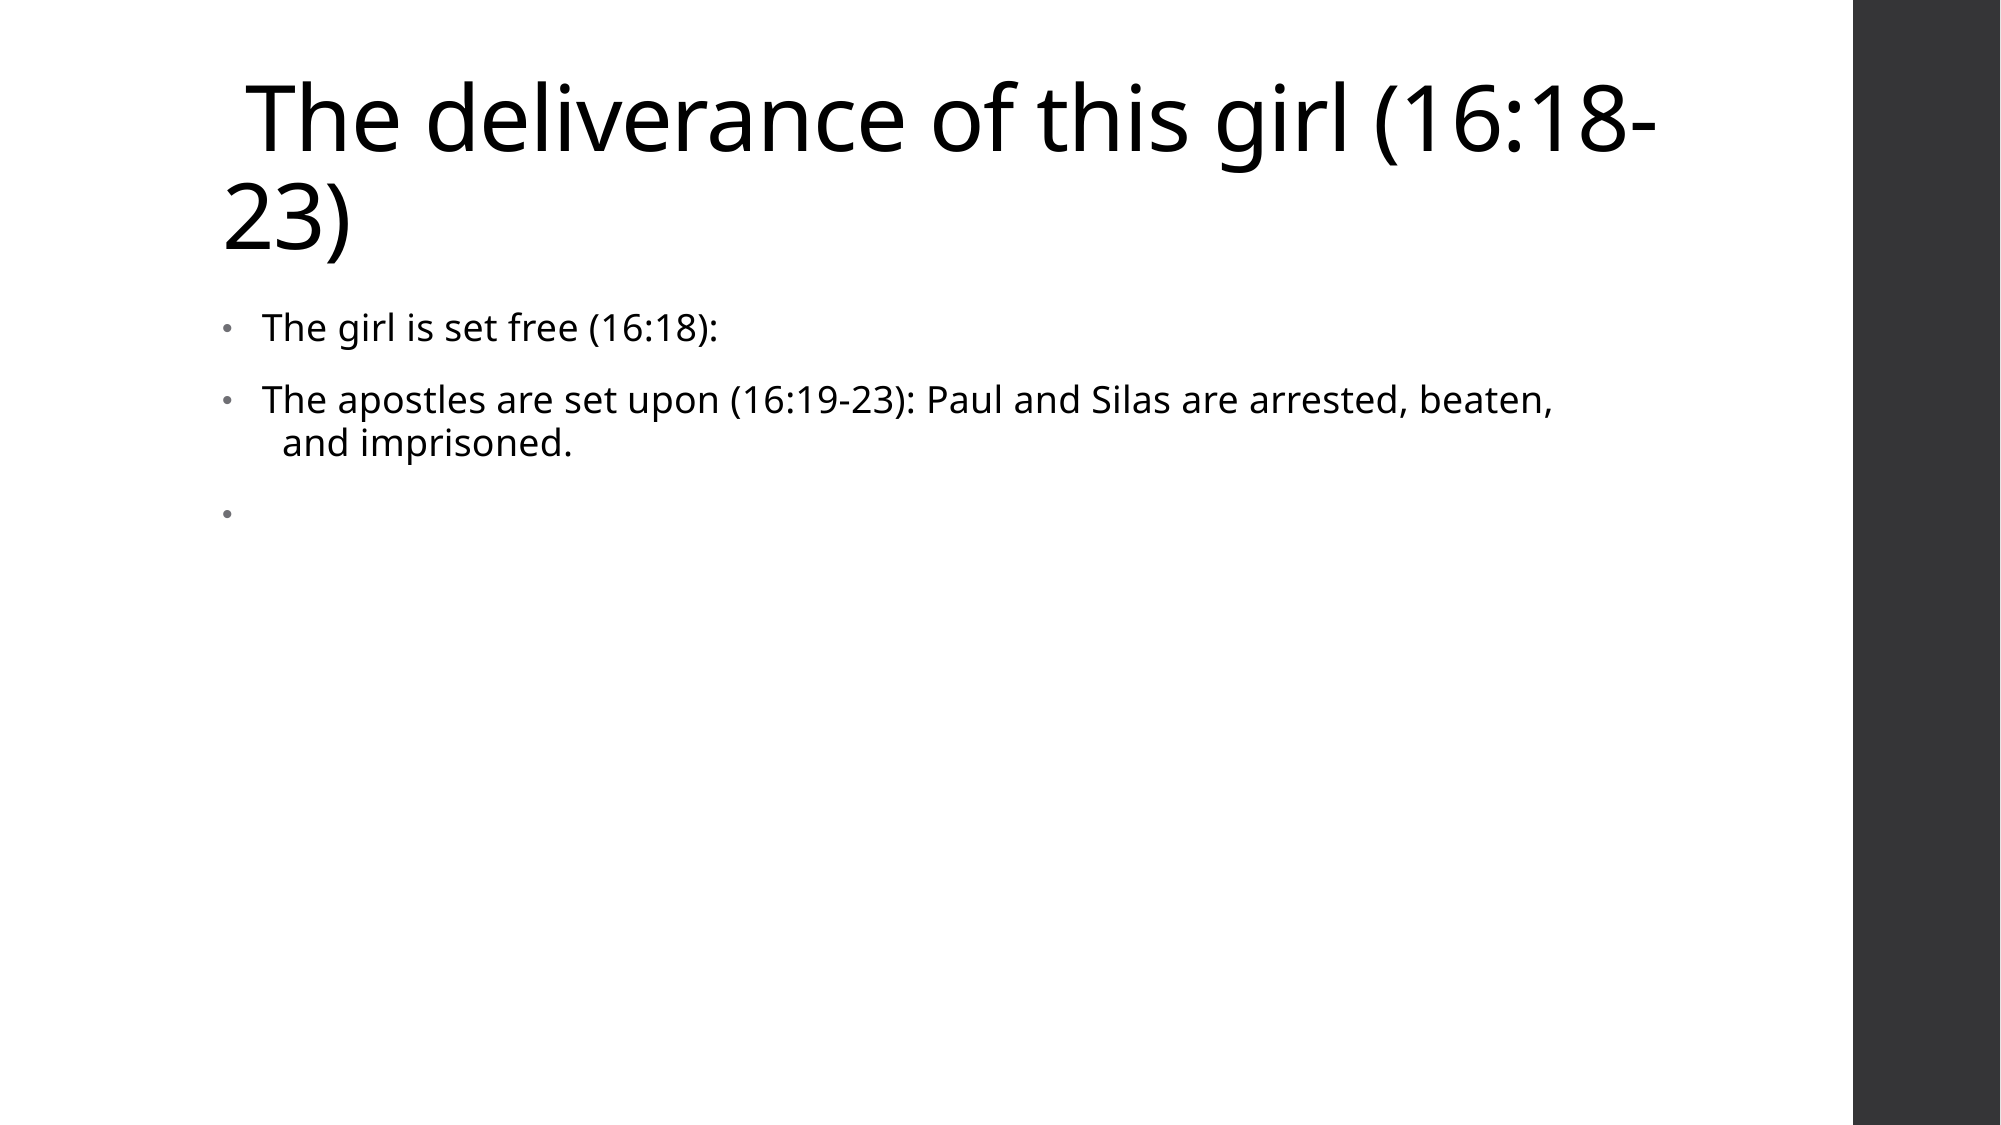

# The deliverance of this girl (16:18-23)
 The girl is set free (16:18):
 The apostles are set upon (16:19-23): Paul and Silas are arrested, beaten, and imprisoned.